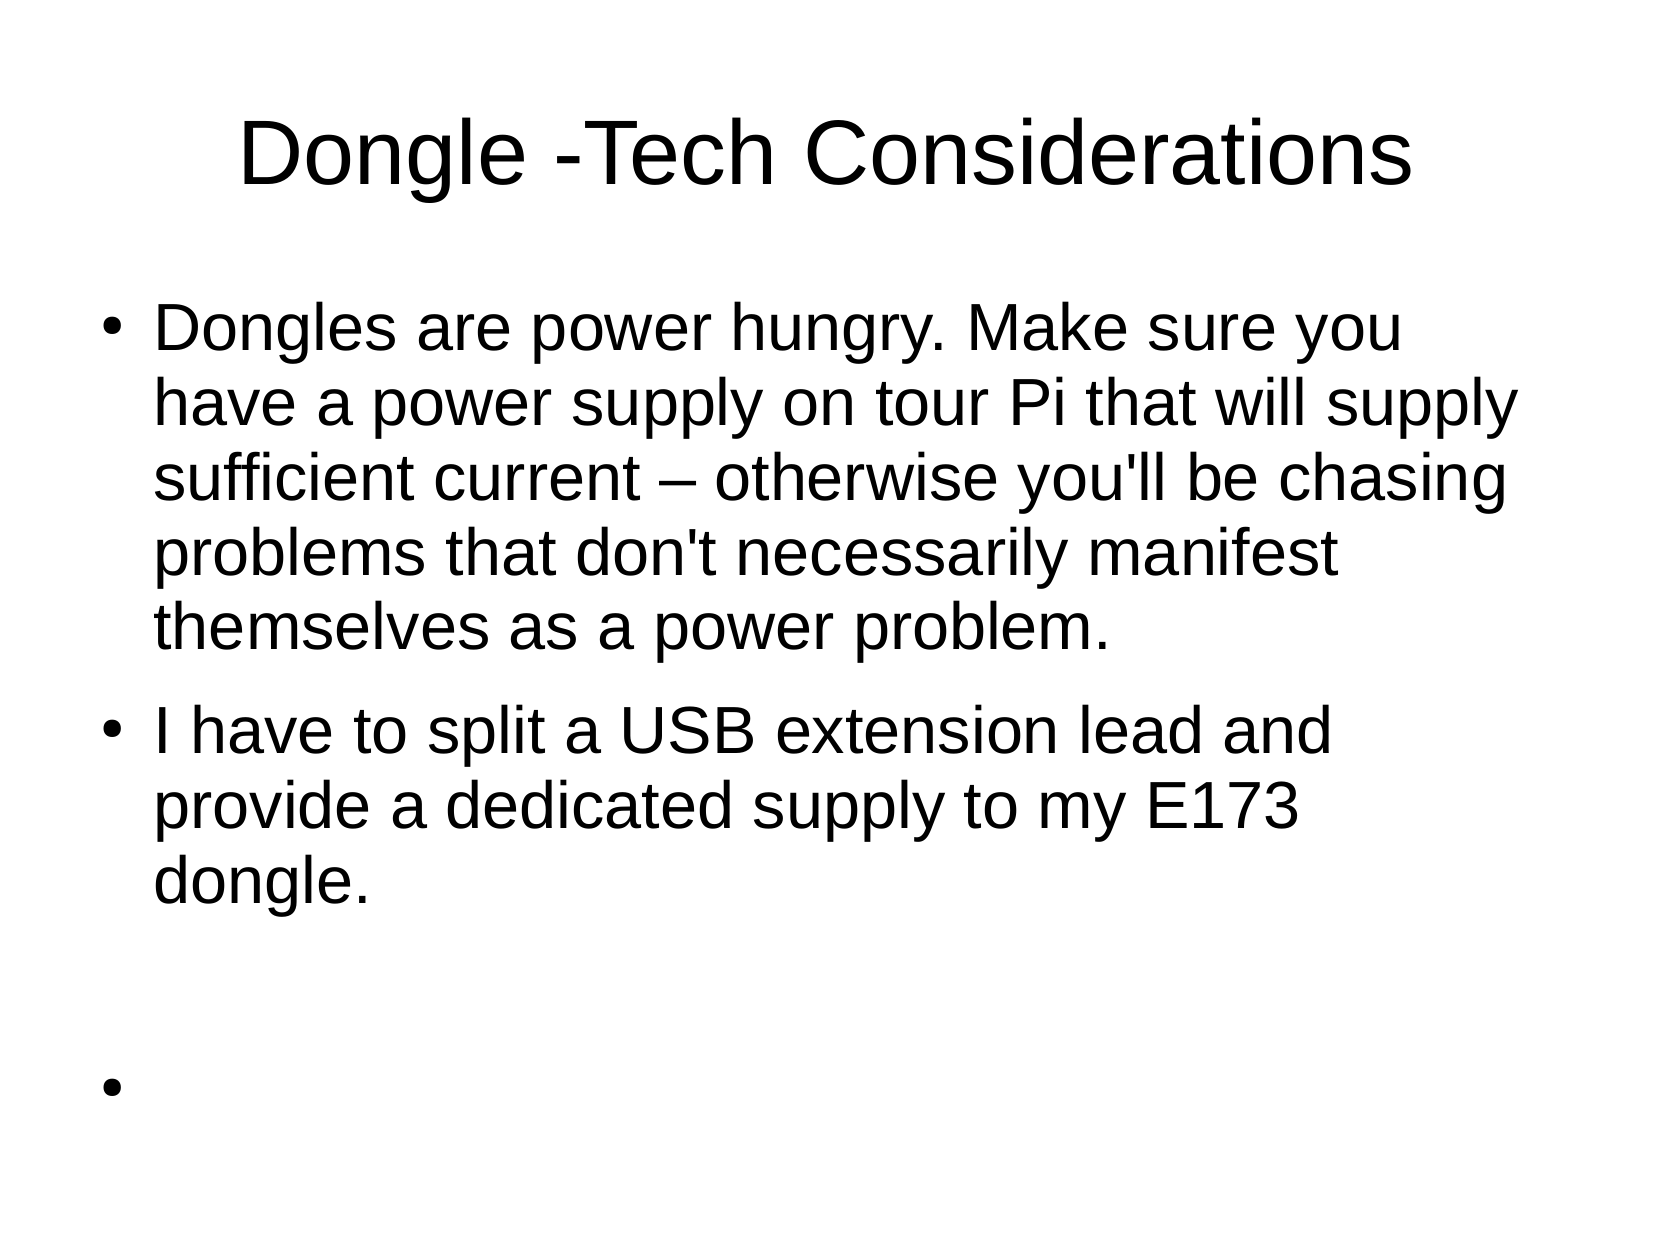

# Dongle -Tech Considerations
Dongles are power hungry. Make sure you have a power supply on tour Pi that will supply sufficient current – otherwise you'll be chasing problems that don't necessarily manifest themselves as a power problem.
I have to split a USB extension lead and provide a dedicated supply to my E173 dongle.